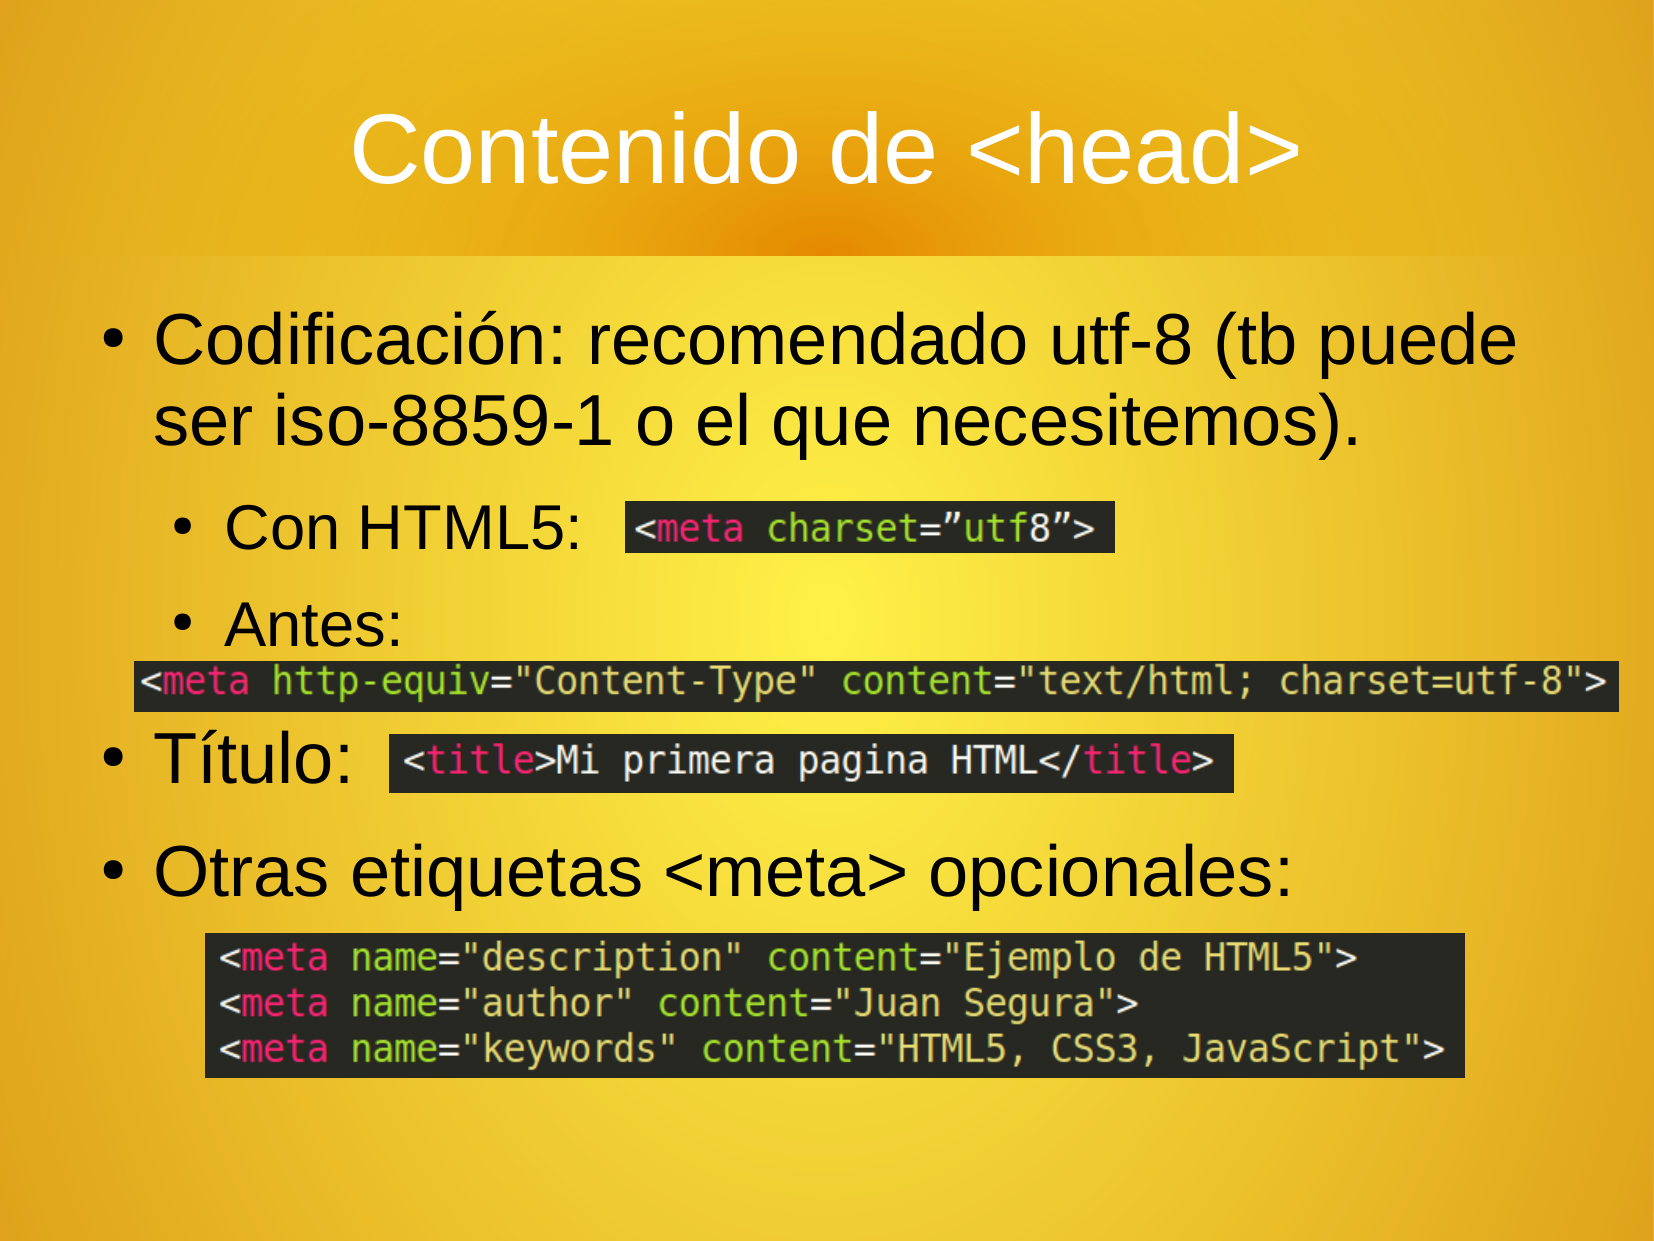

# Contenido de <head>
Codificación: recomendado utf-8 (tb puede ser iso-8859-1 o el que necesitemos).
Con HTML5:
Antes:
Título:
Otras etiquetas <meta> opcionales: